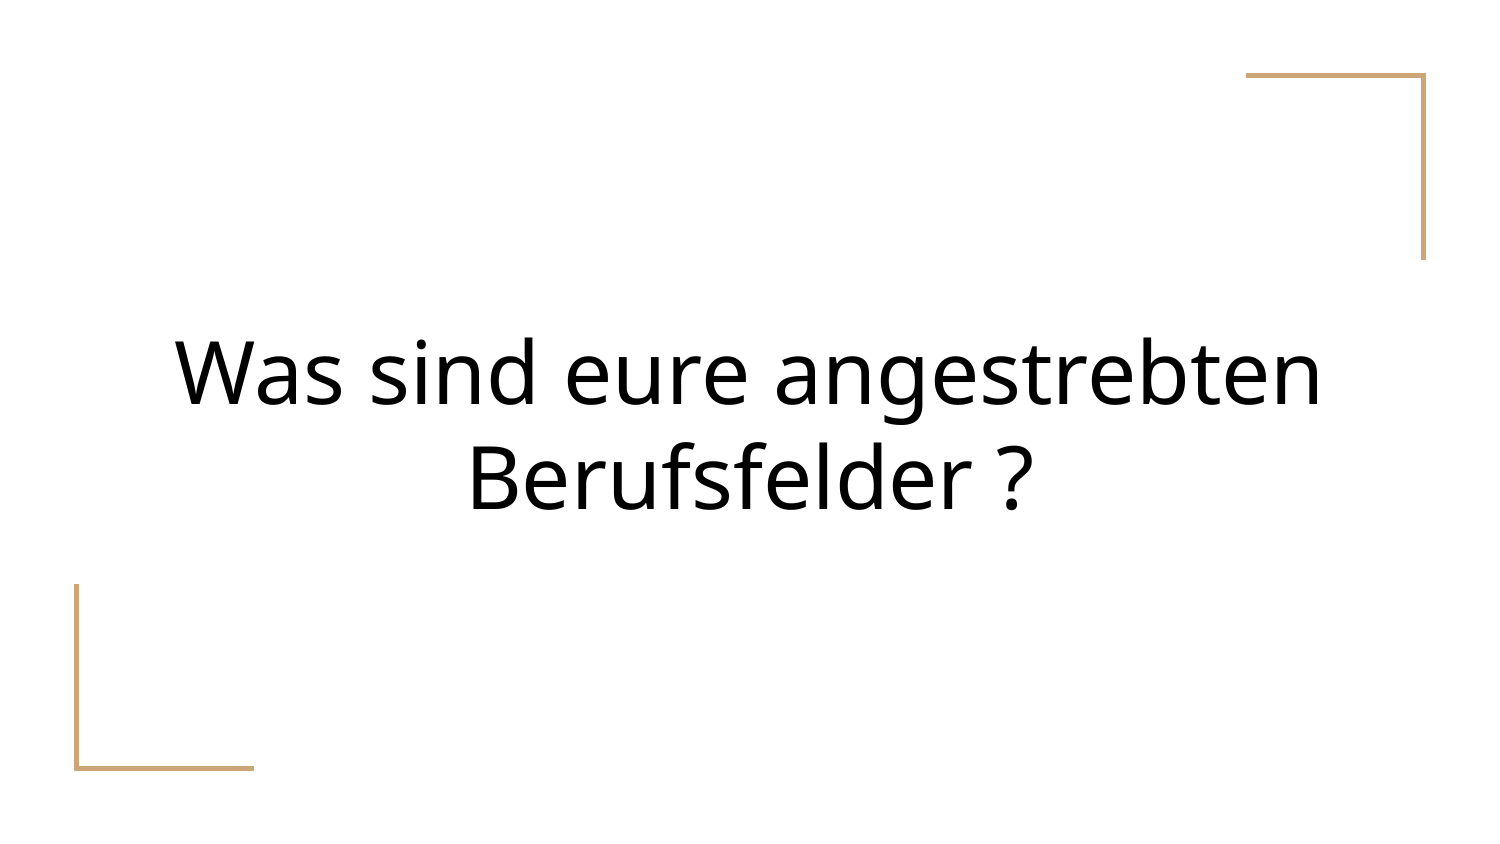

# Was sind eure angestrebten Berufsfelder ?